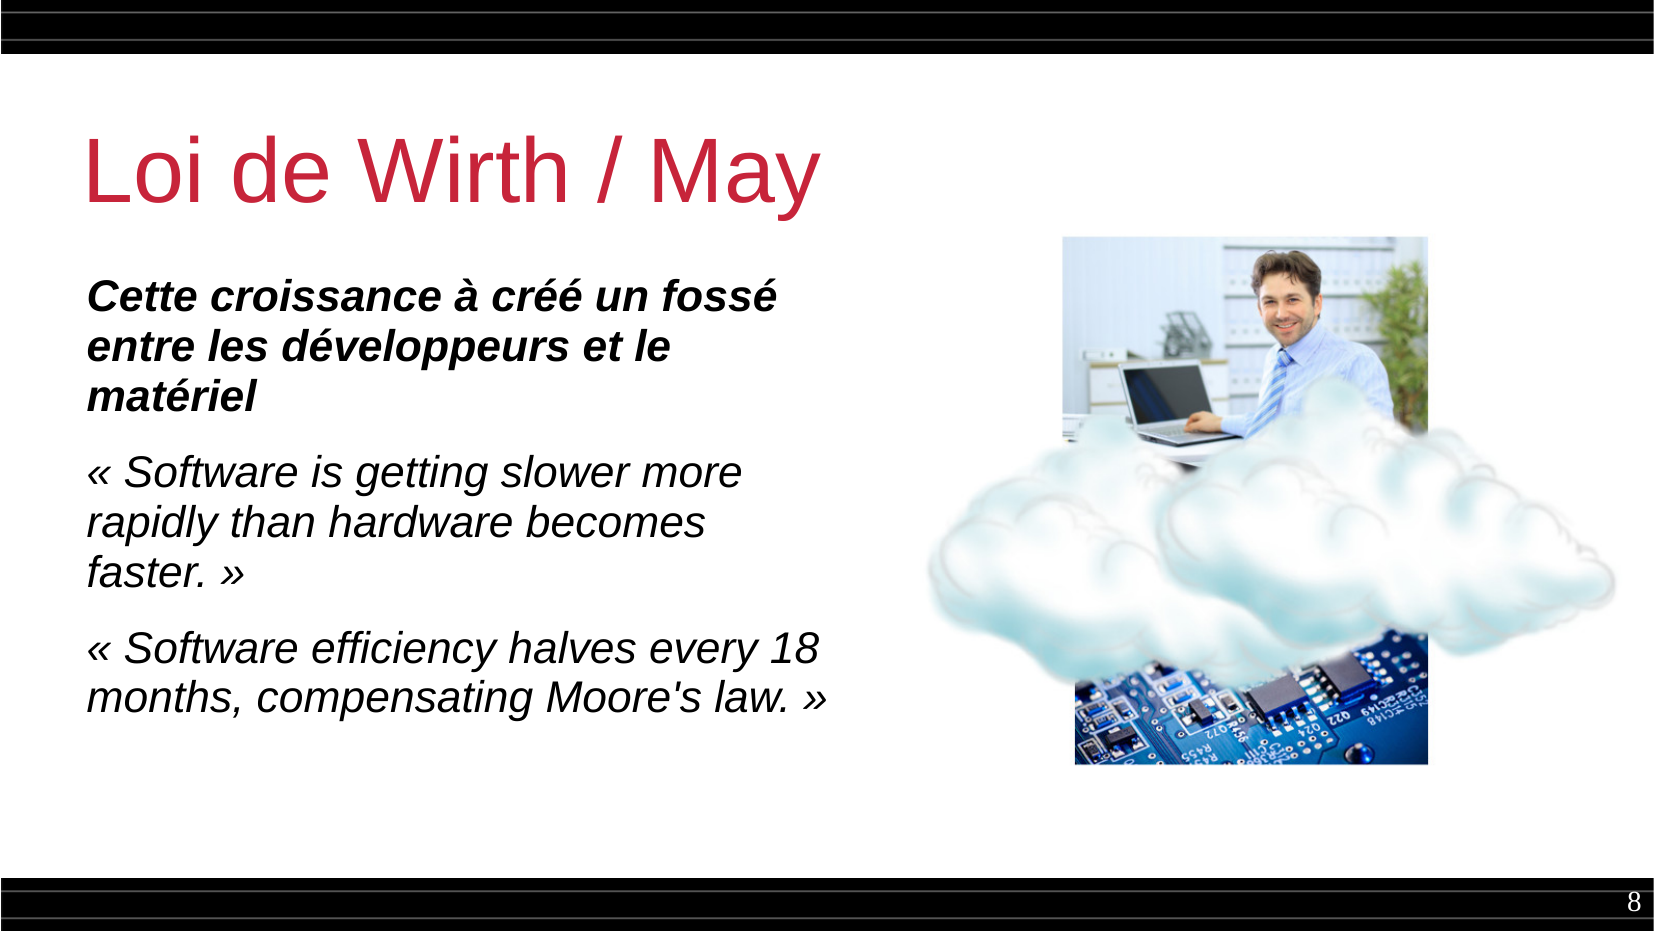

# Loi de Wirth / May
Cette croissance à créé un fossé entre les développeurs et le matériel
« Software is getting slower more rapidly than hardware becomes faster. »
« Software efficiency halves every 18 months, compensating Moore's law. »